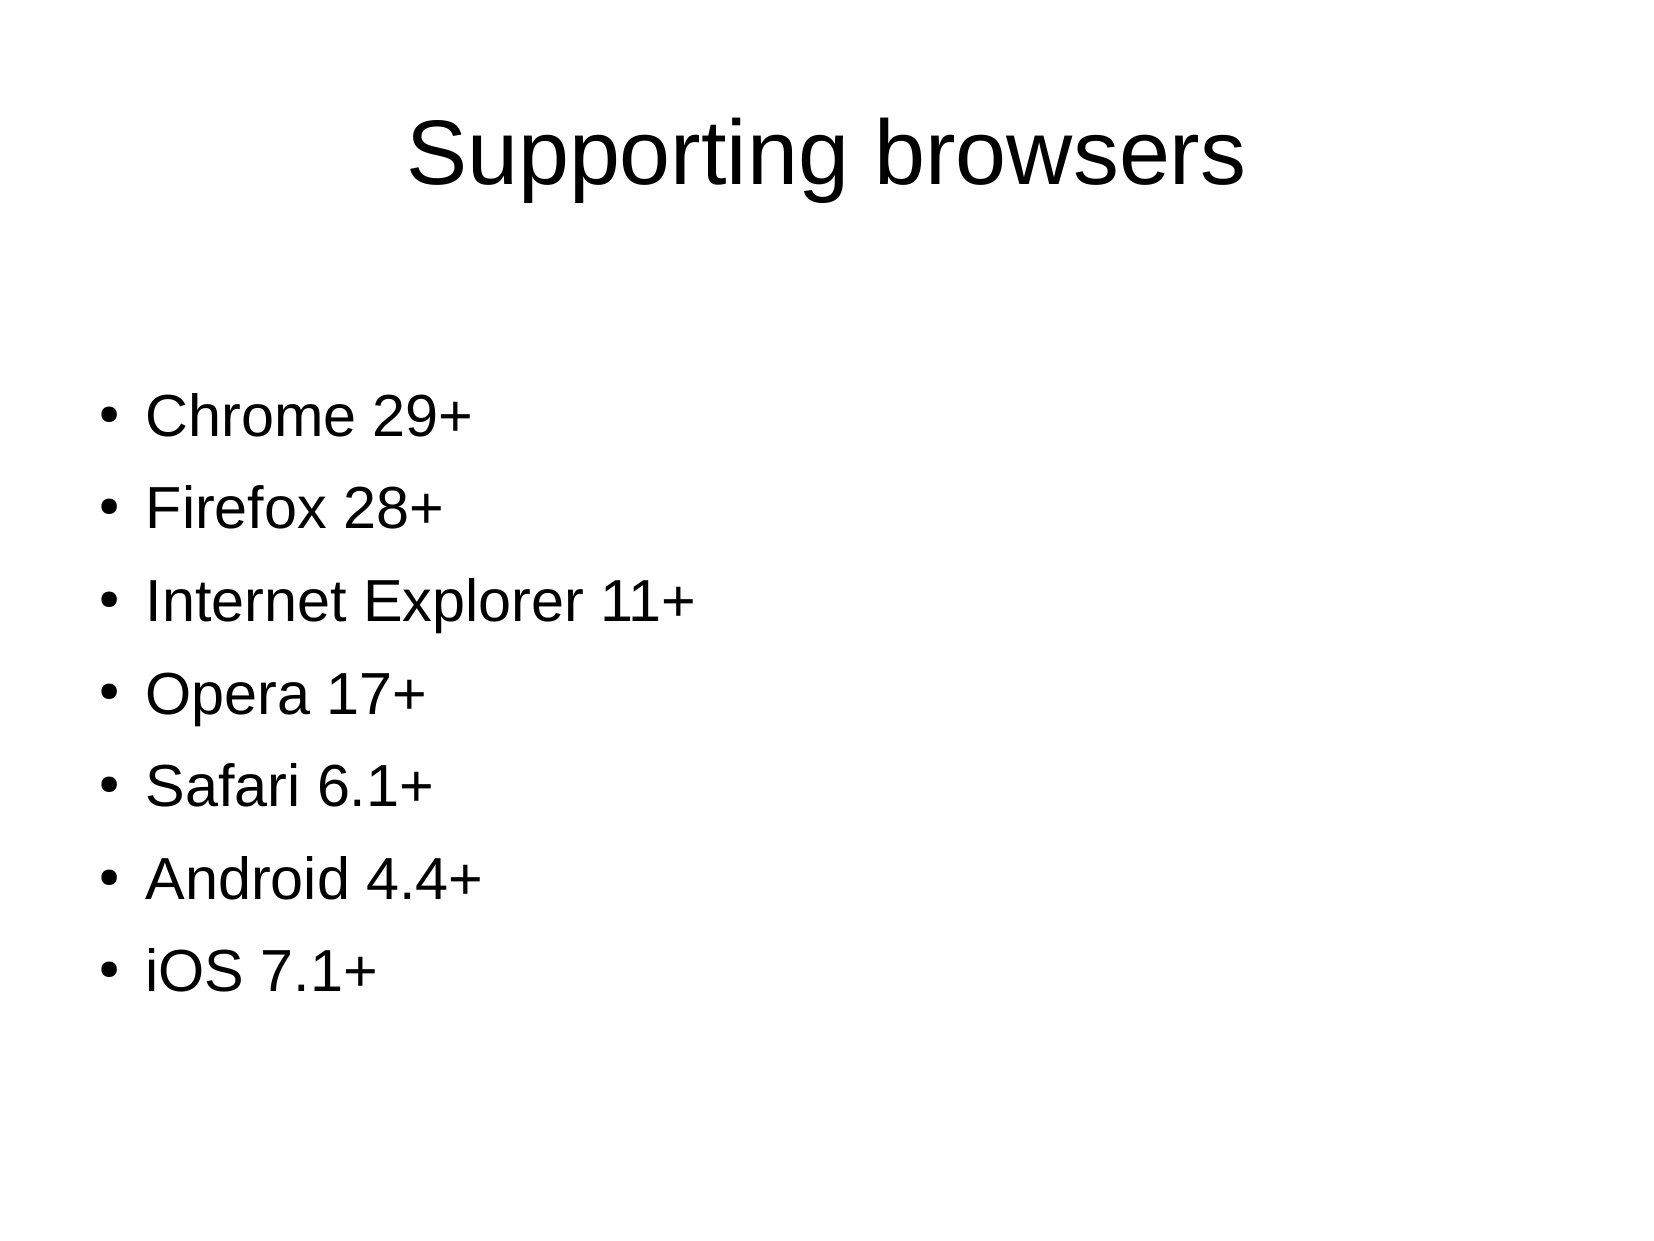

# Supporting browsers
Chrome 29+
Firefox 28+
Internet Explorer 11+
Opera 17+
Safari 6.1+
Android 4.4+
iOS 7.1+